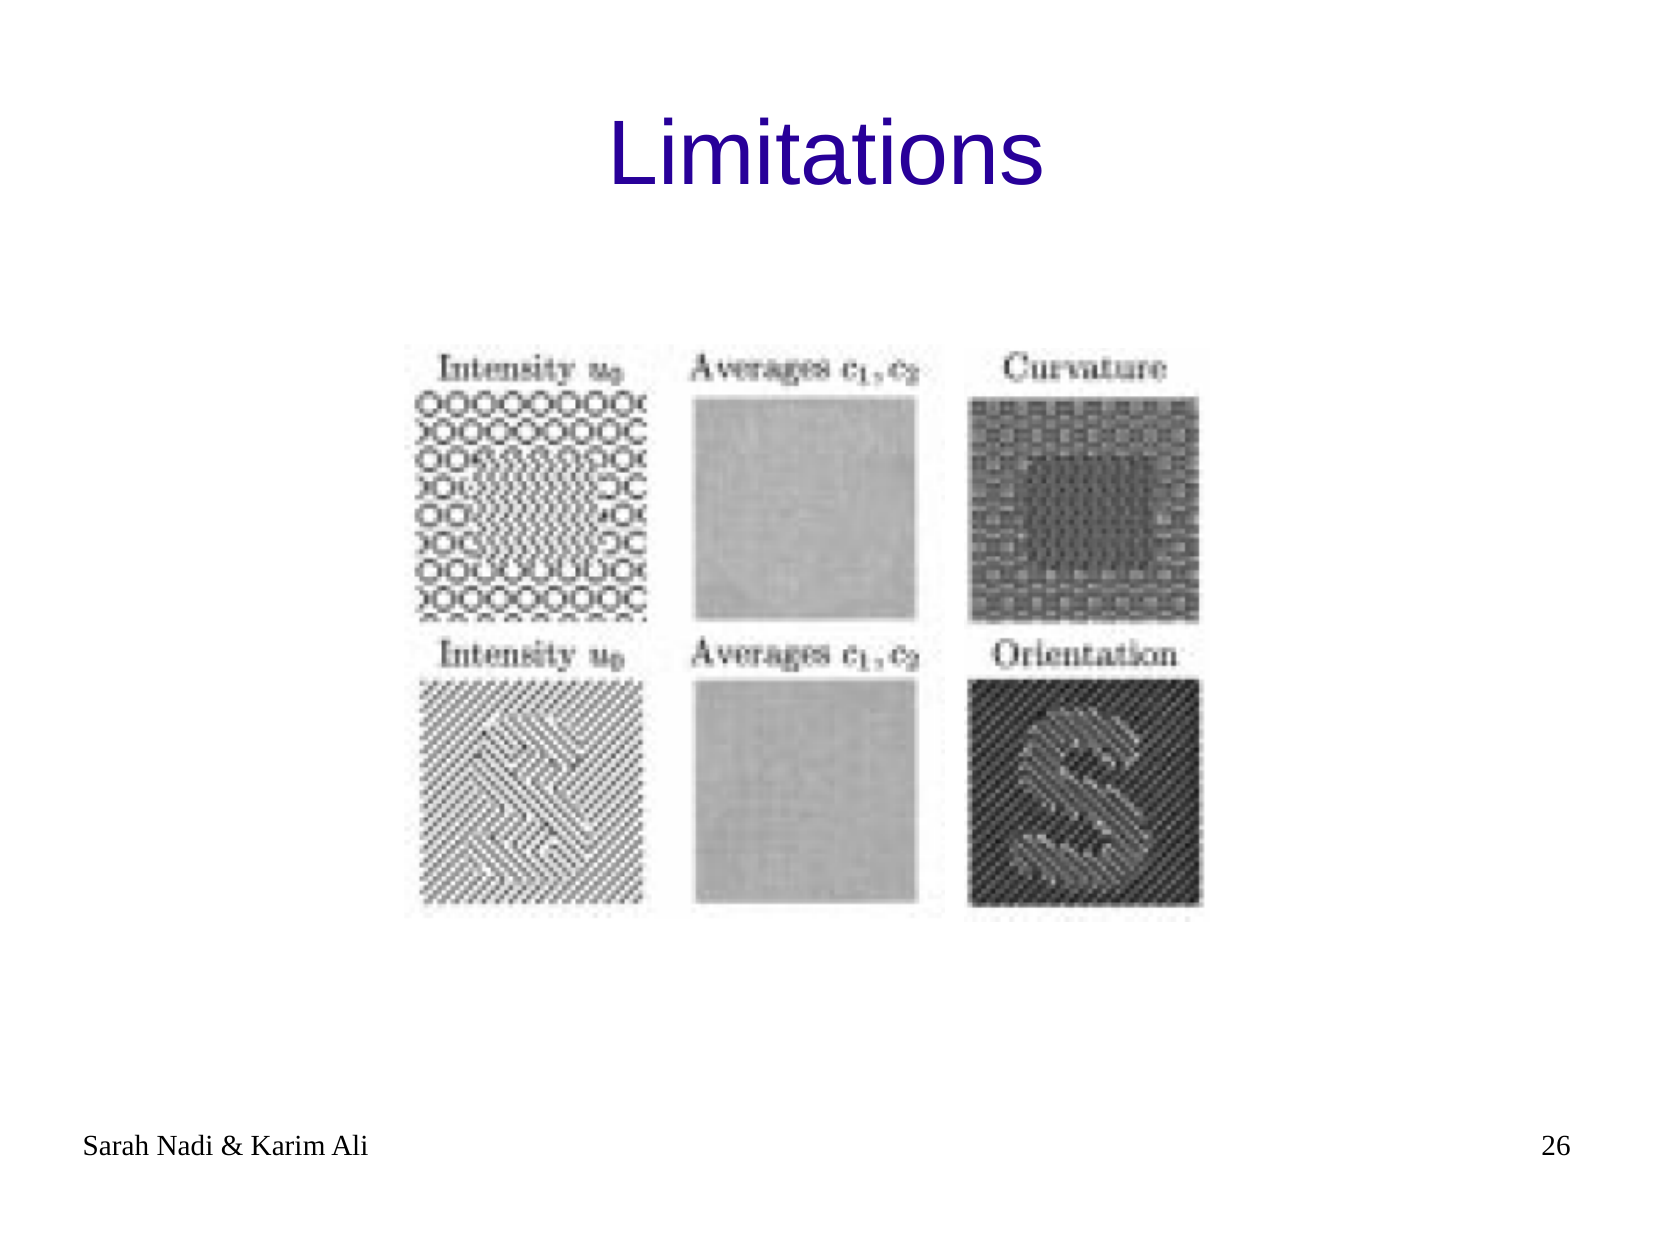

# Limitations
Sarah Nadi & Karim Ali
26